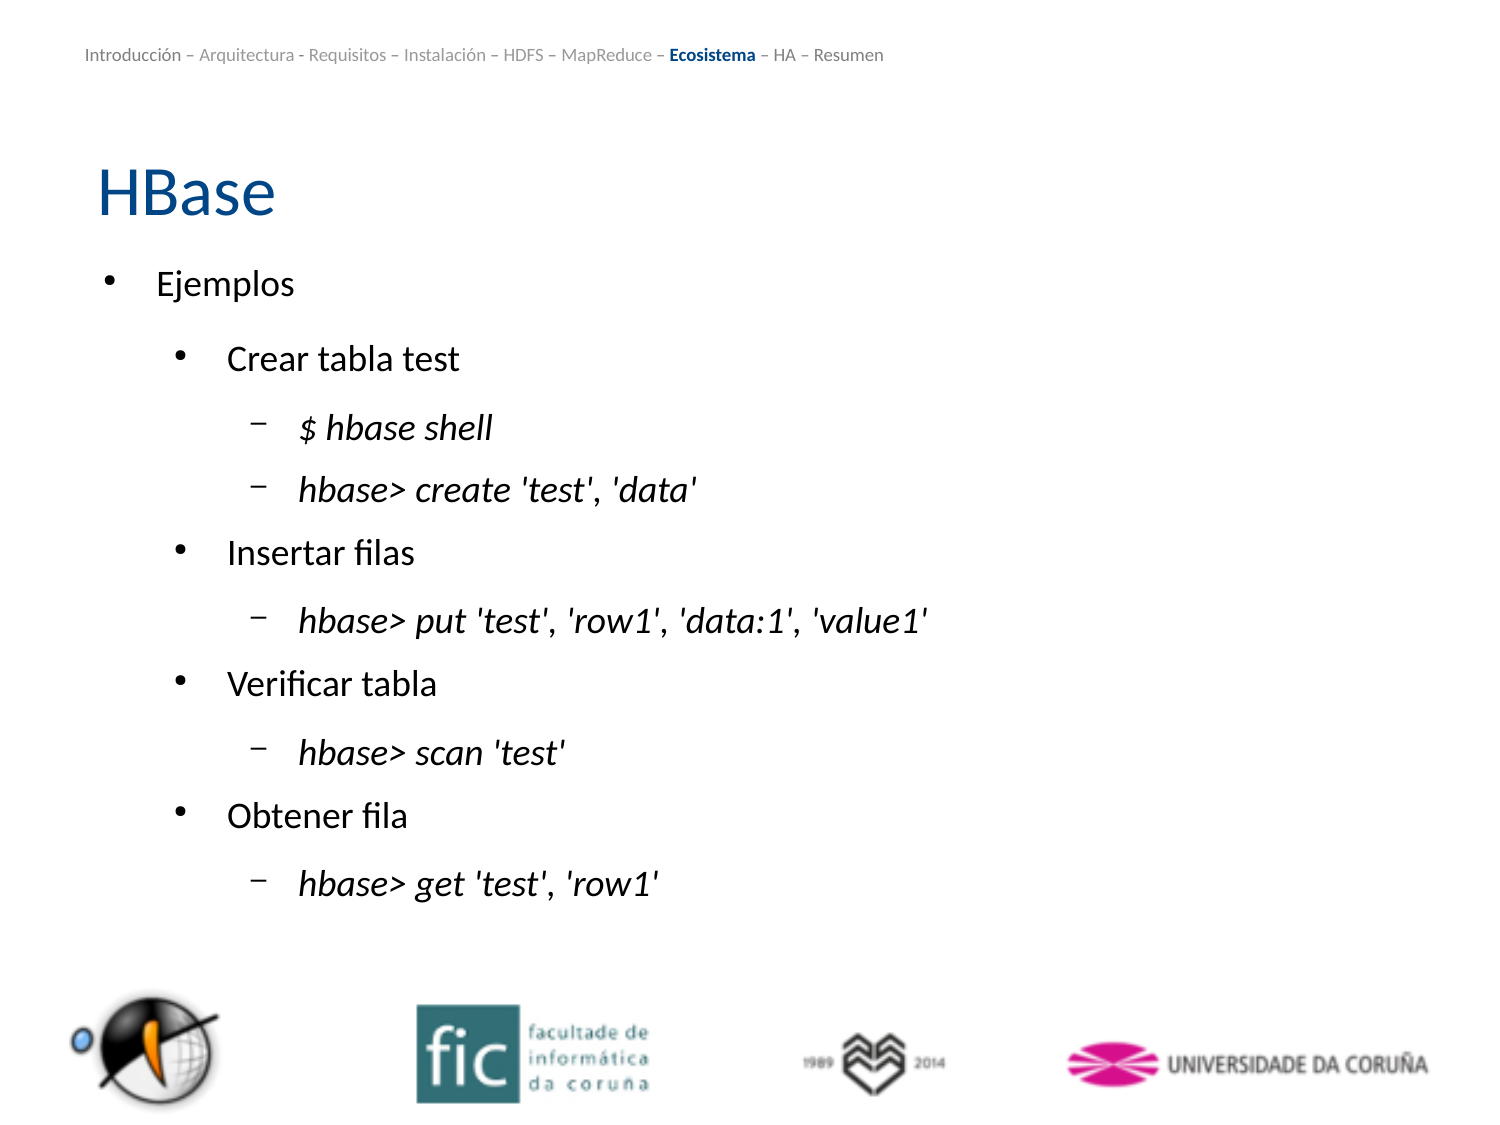

Introducción – Arquitectura - Requisitos – Instalación – HDFS – MapReduce – Ecosistema – HA – Resumen
# HBase
Ejemplos
Crear tabla test
$ hbase shell
hbase> create 'test', 'data'
Insertar filas
hbase> put 'test', 'row1', 'data:1', 'value1'
Verificar tabla
hbase> scan 'test'
Obtener fila
hbase> get 'test', 'row1'